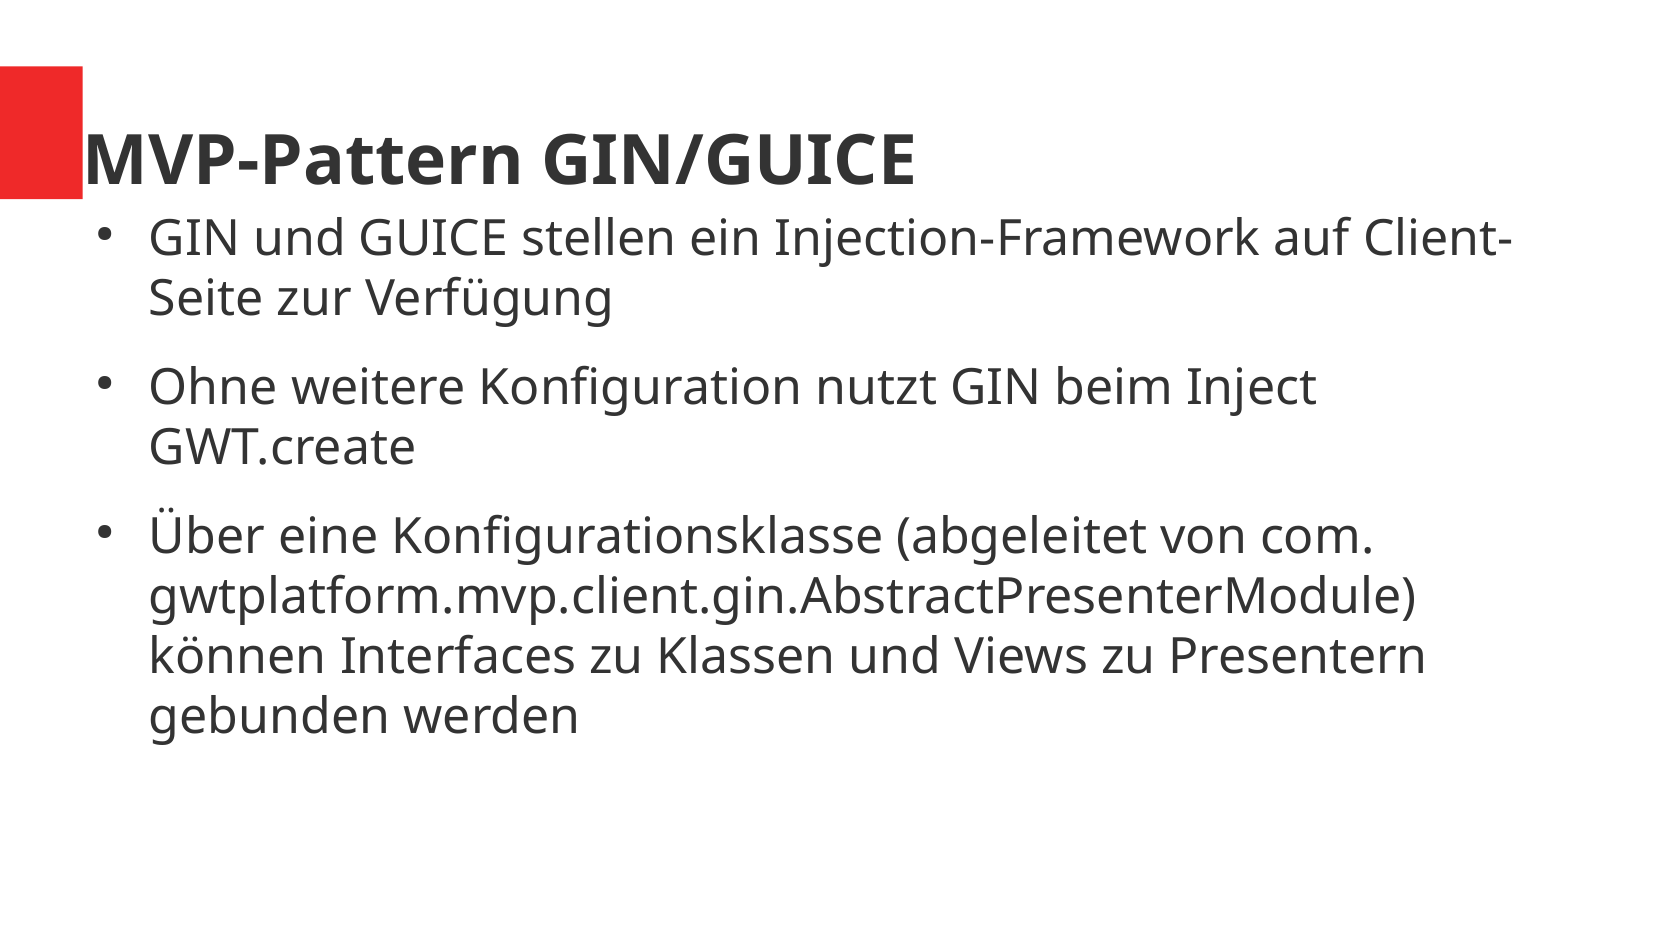

# MVP-Pattern GIN/GUICE
GIN und GUICE stellen ein Injection-Framework auf Client-Seite zur Verfügung
Ohne weitere Konfiguration nutzt GIN beim Inject GWT.create
Über eine Konfigurationsklasse (abgeleitet von com. gwtplatform.mvp.client.gin.AbstractPresenterModule) können Interfaces zu Klassen und Views zu Presentern gebunden werden